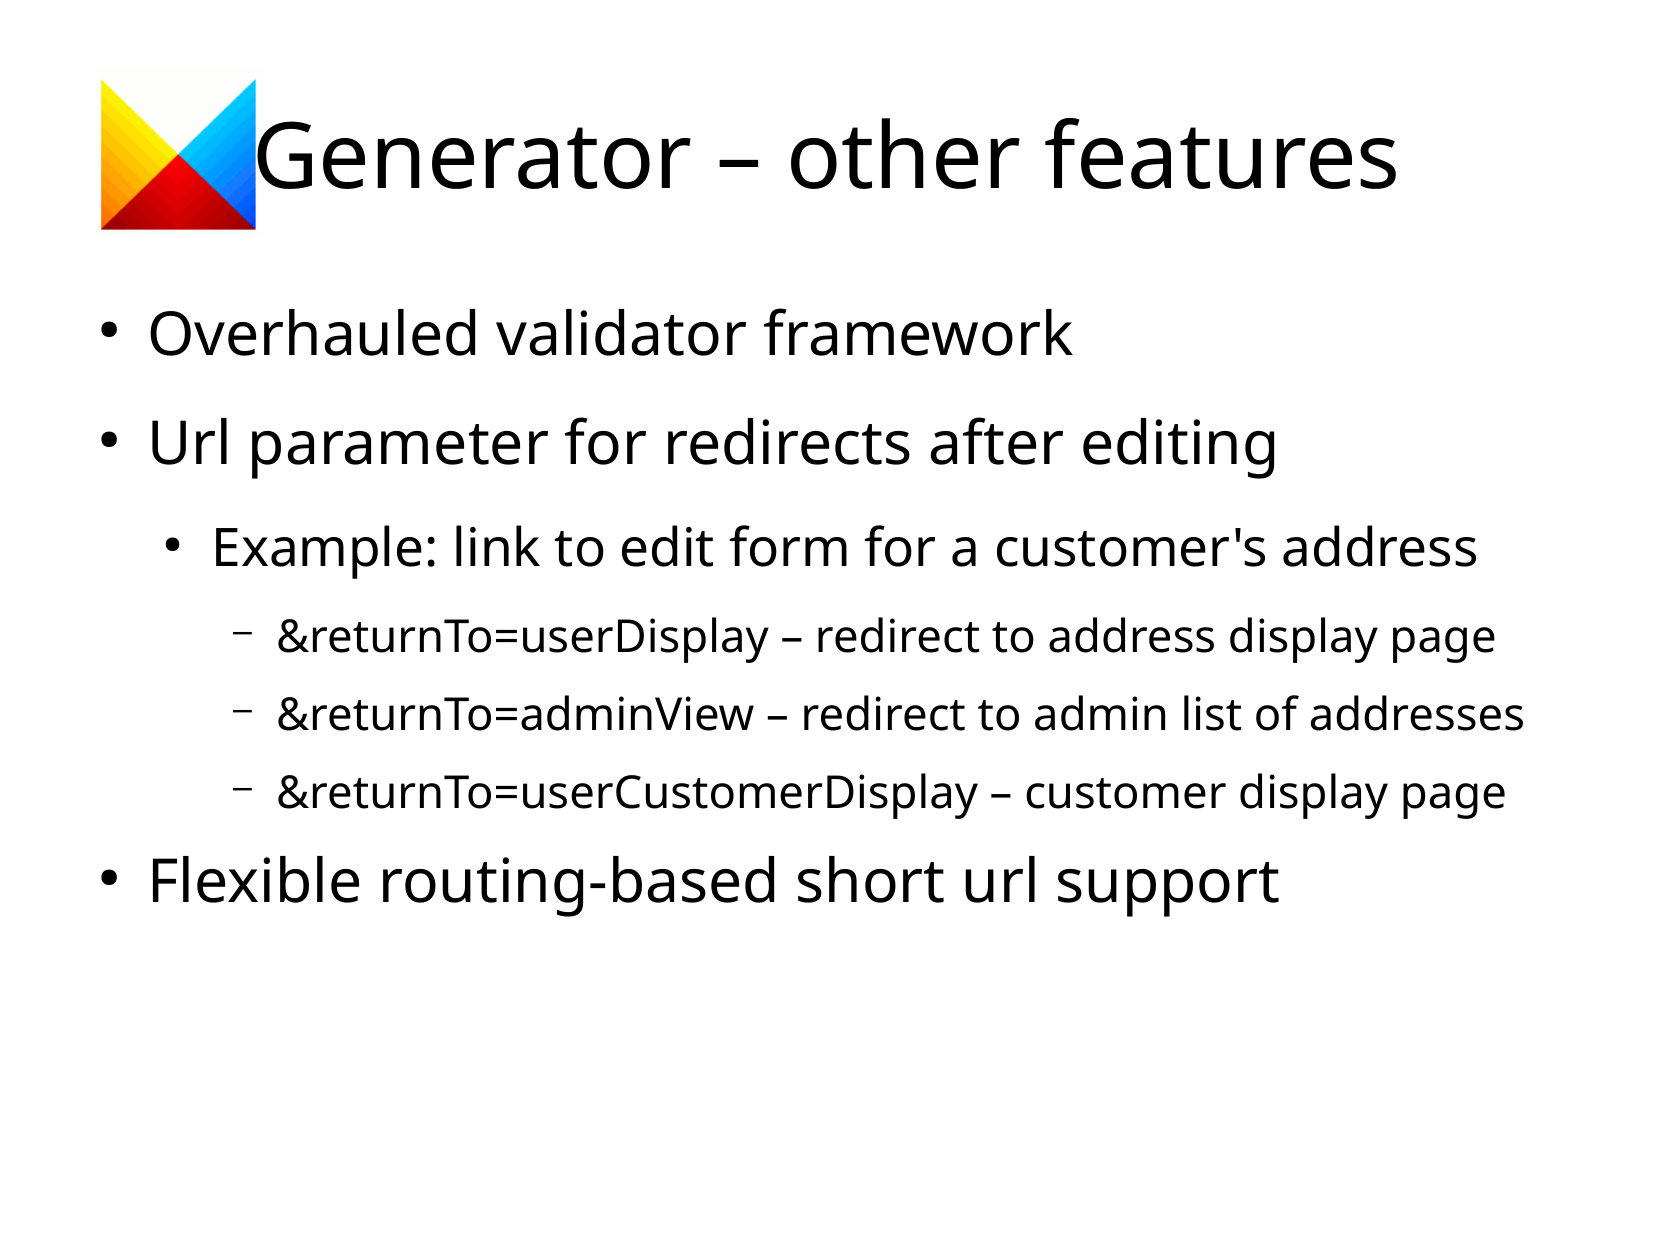

# Generator – other features
Overhauled validator framework
Url parameter for redirects after editing
Example: link to edit form for a customer's address
&returnTo=userDisplay – redirect to address display page
&returnTo=adminView – redirect to admin list of addresses
&returnTo=userCustomerDisplay – customer display page
Flexible routing-based short url support